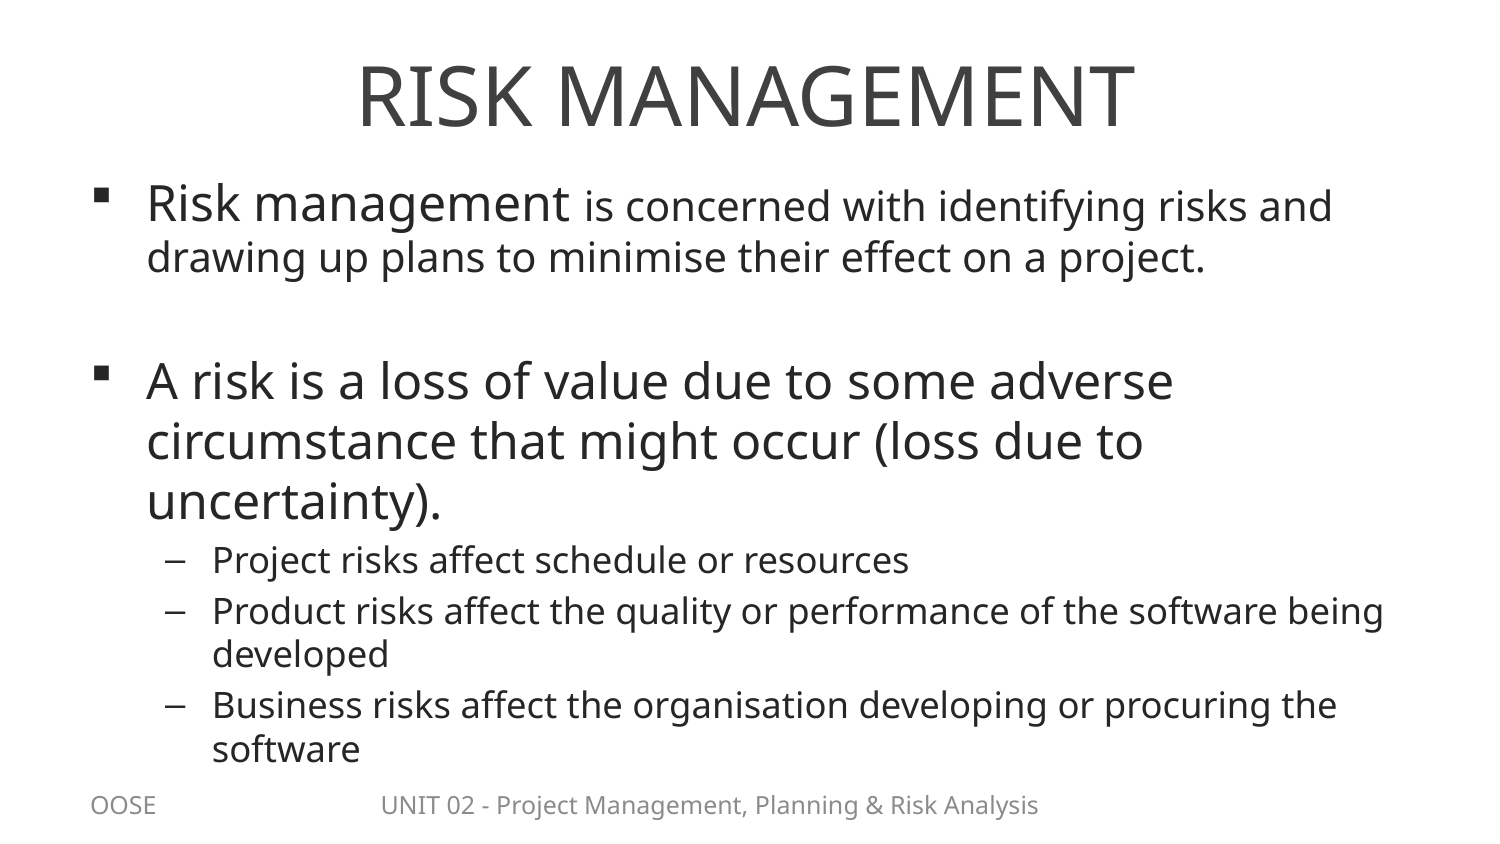

# Risk management
Risk management is concerned with identifying risks and drawing up plans to minimise their effect on a project.
A risk is a loss of value due to some adverse circumstance that might occur (loss due to uncertainty).
Project risks affect schedule or resources
Product risks affect the quality or performance of the software being developed
Business risks affect the organisation developing or procuring the software
OOSE
UNIT 02 - Project Management, Planning & Risk Analysis